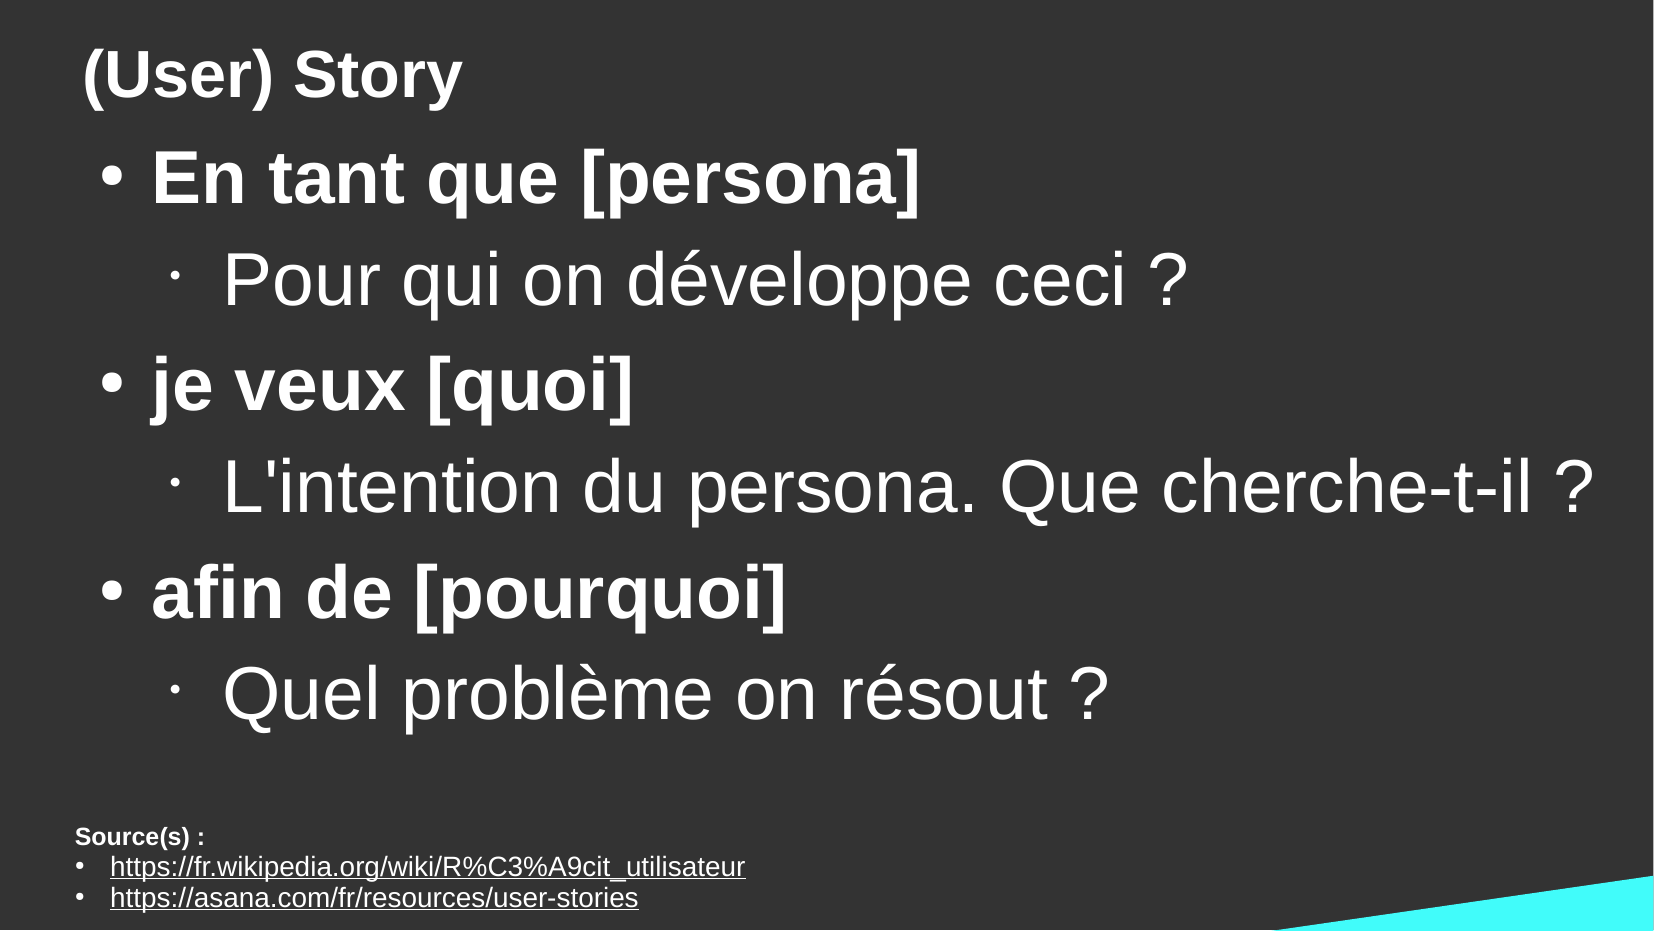

# (User) Story
En tant que [persona]
Pour qui on développe ceci ?
je veux [quoi]
L'intention du persona. Que cherche-t-il ?
afin de [pourquoi]
Quel problème on résout ?
Source(s) :
https://fr.wikipedia.org/wiki/R%C3%A9cit_utilisateur
https://asana.com/fr/resources/user-stories